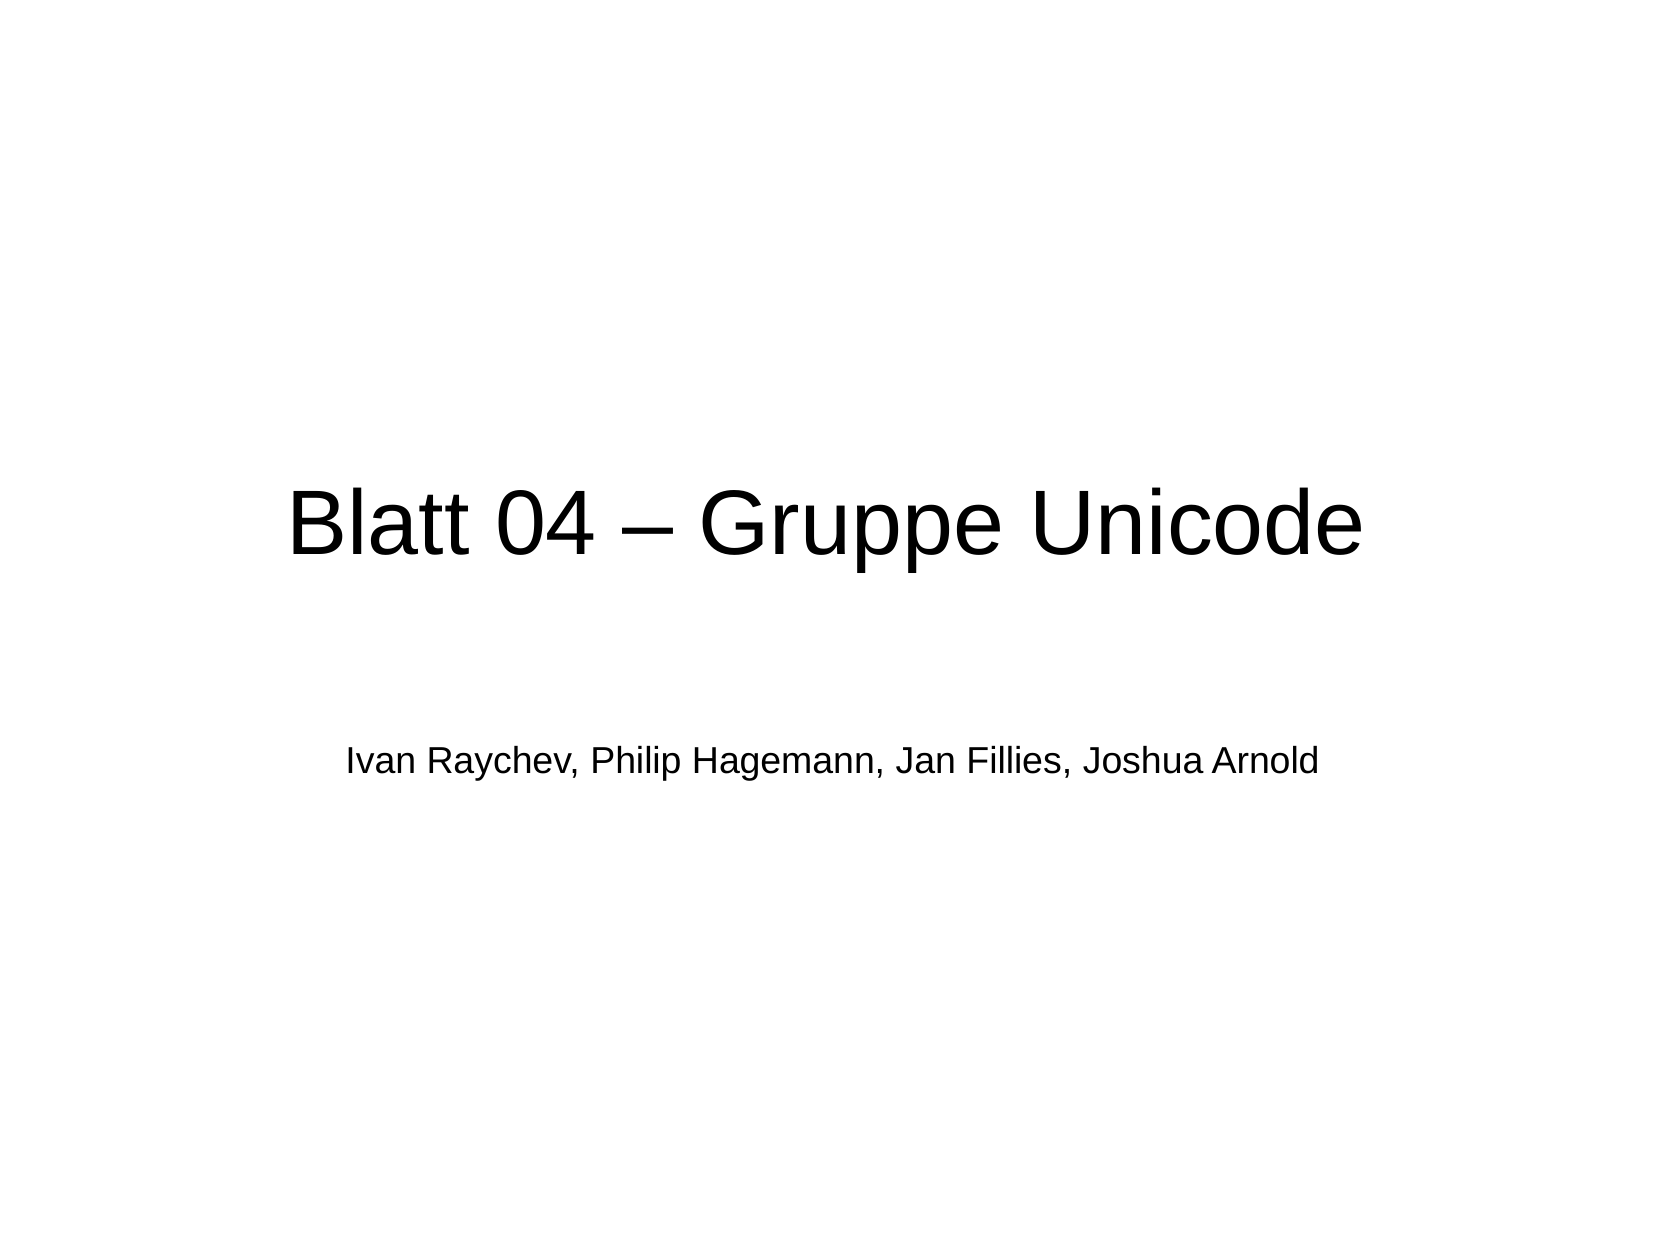

#
Blatt 04 – Gruppe Unicode
Ivan Raychev, Philip Hagemann, Jan Fillies, Joshua Arnold